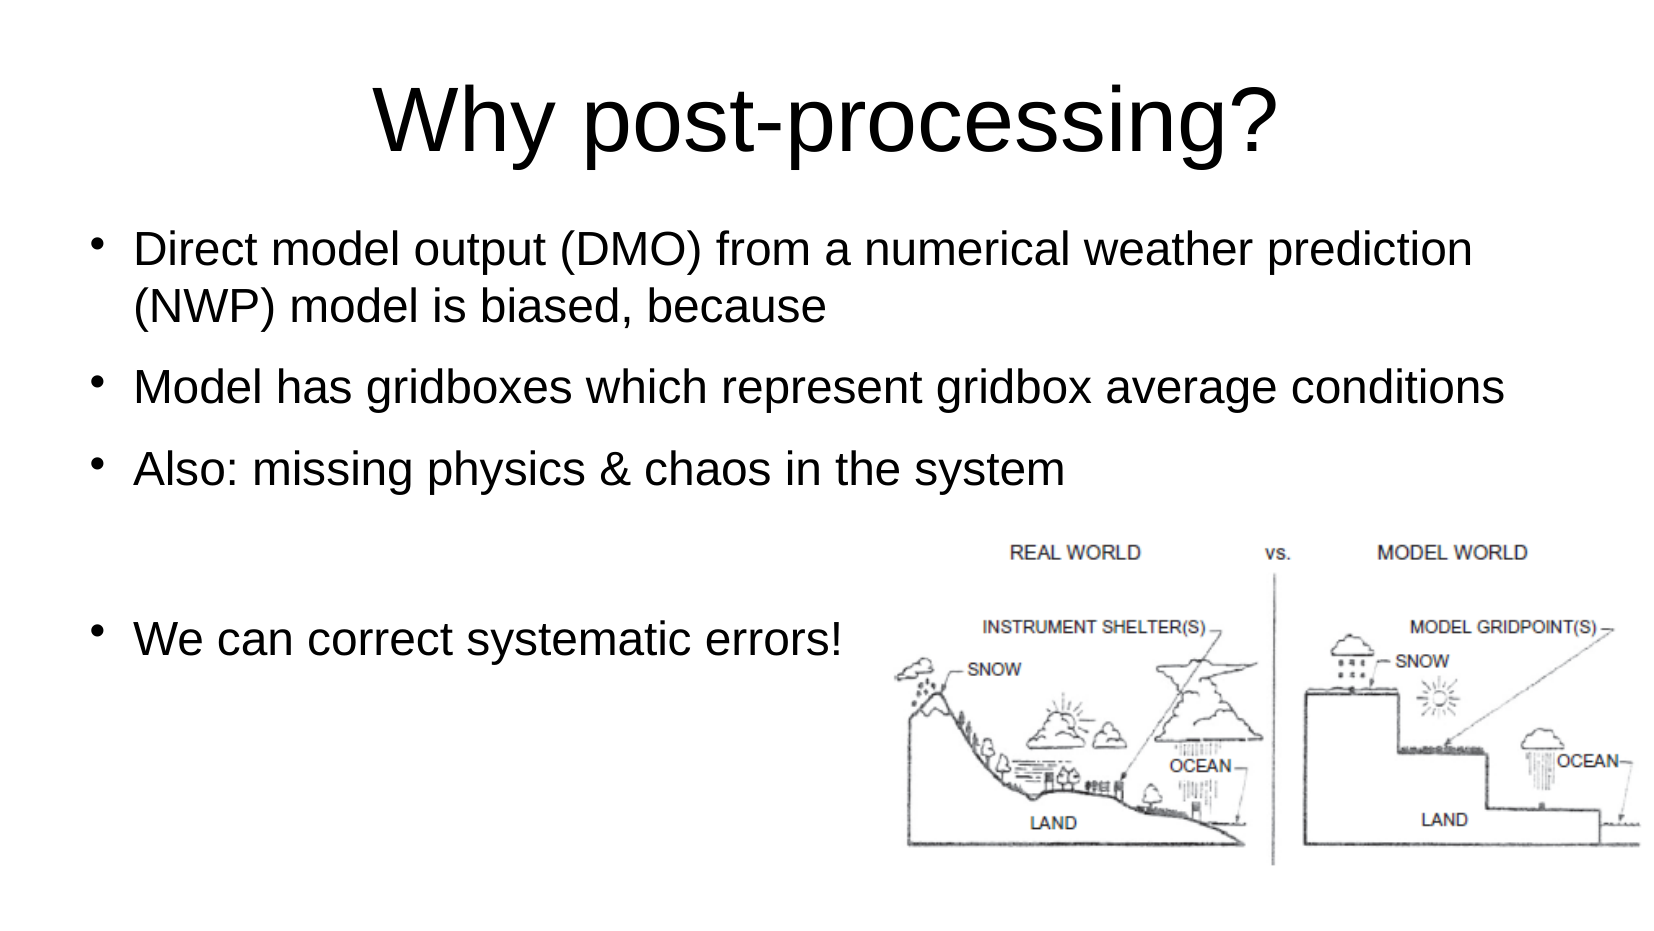

Why post-processing?
Direct model output (DMO) from a numerical weather prediction (NWP) model is biased, because
Model has gridboxes which represent gridbox average conditions
Also: missing physics & chaos in the system
We can correct systematic errors!